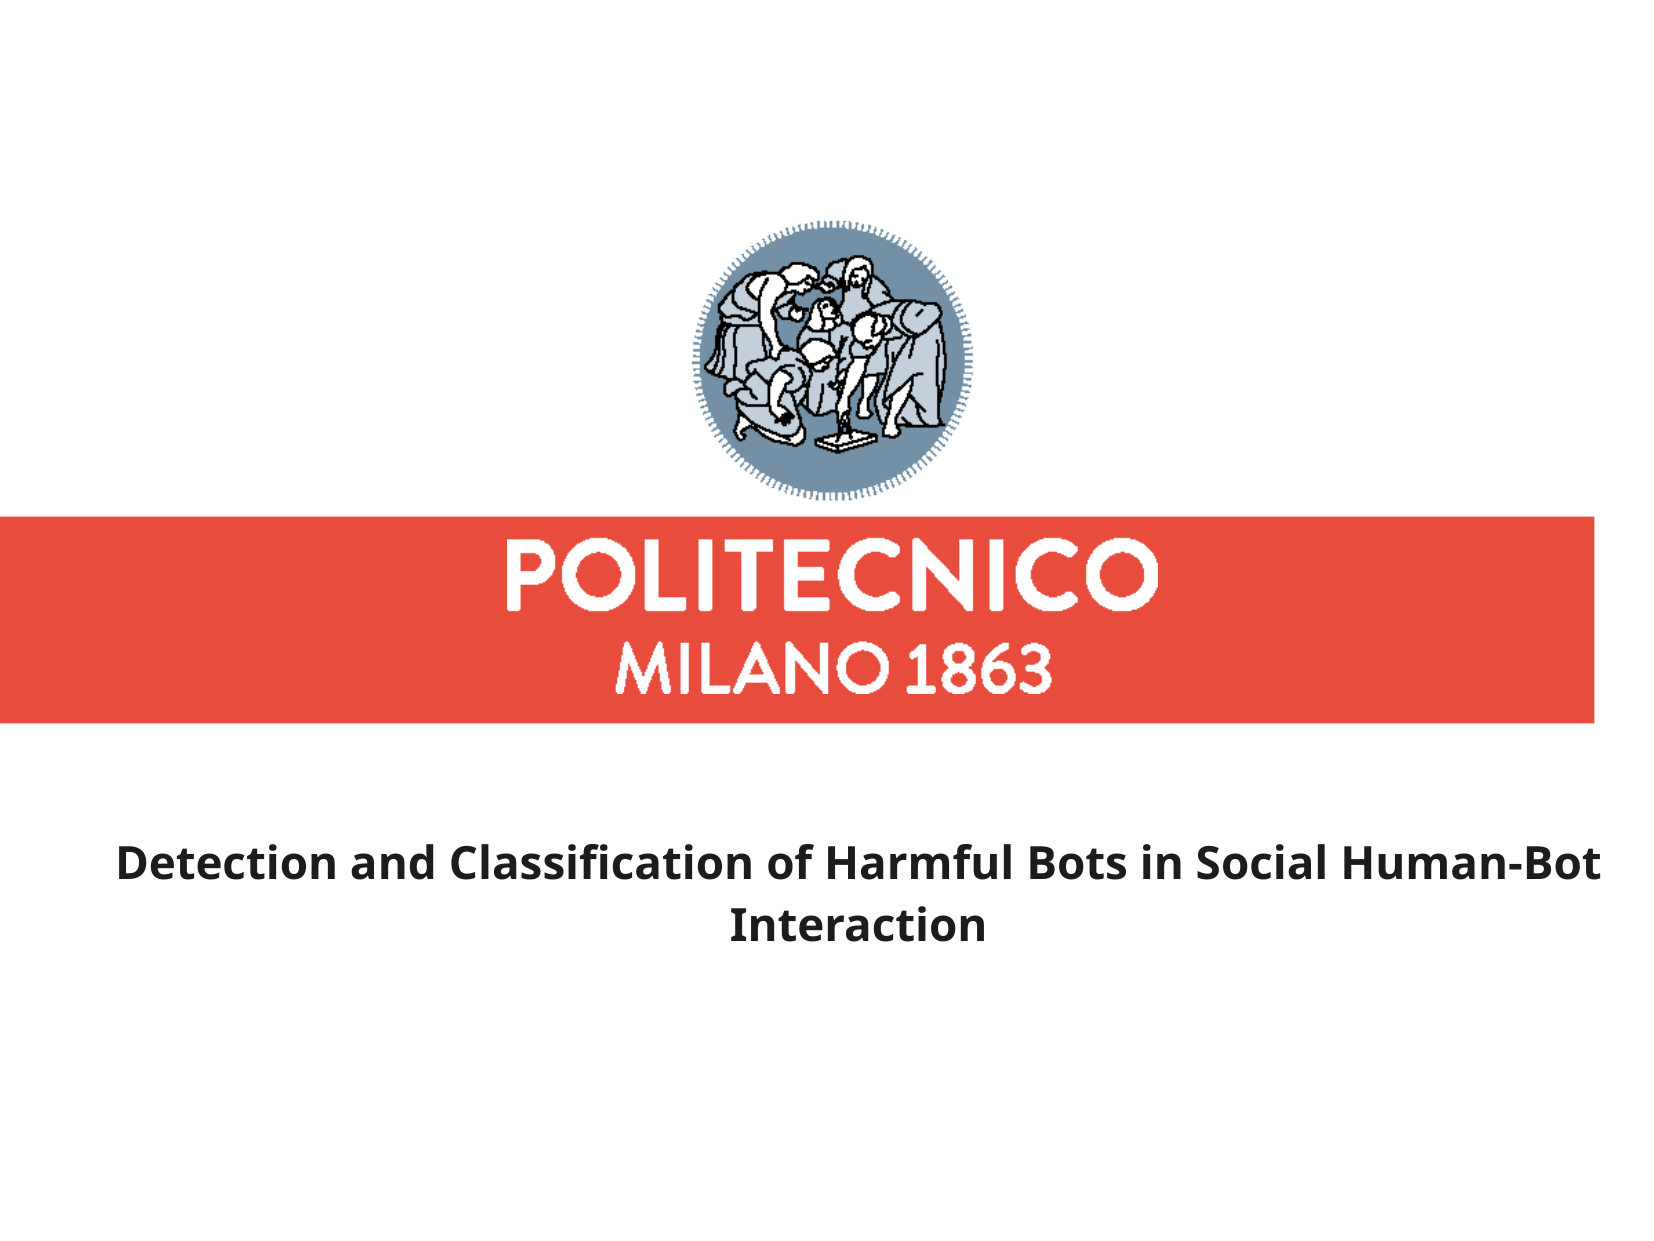

# Detection and Classification of Harmful Bots in Social Human-Bot Interaction